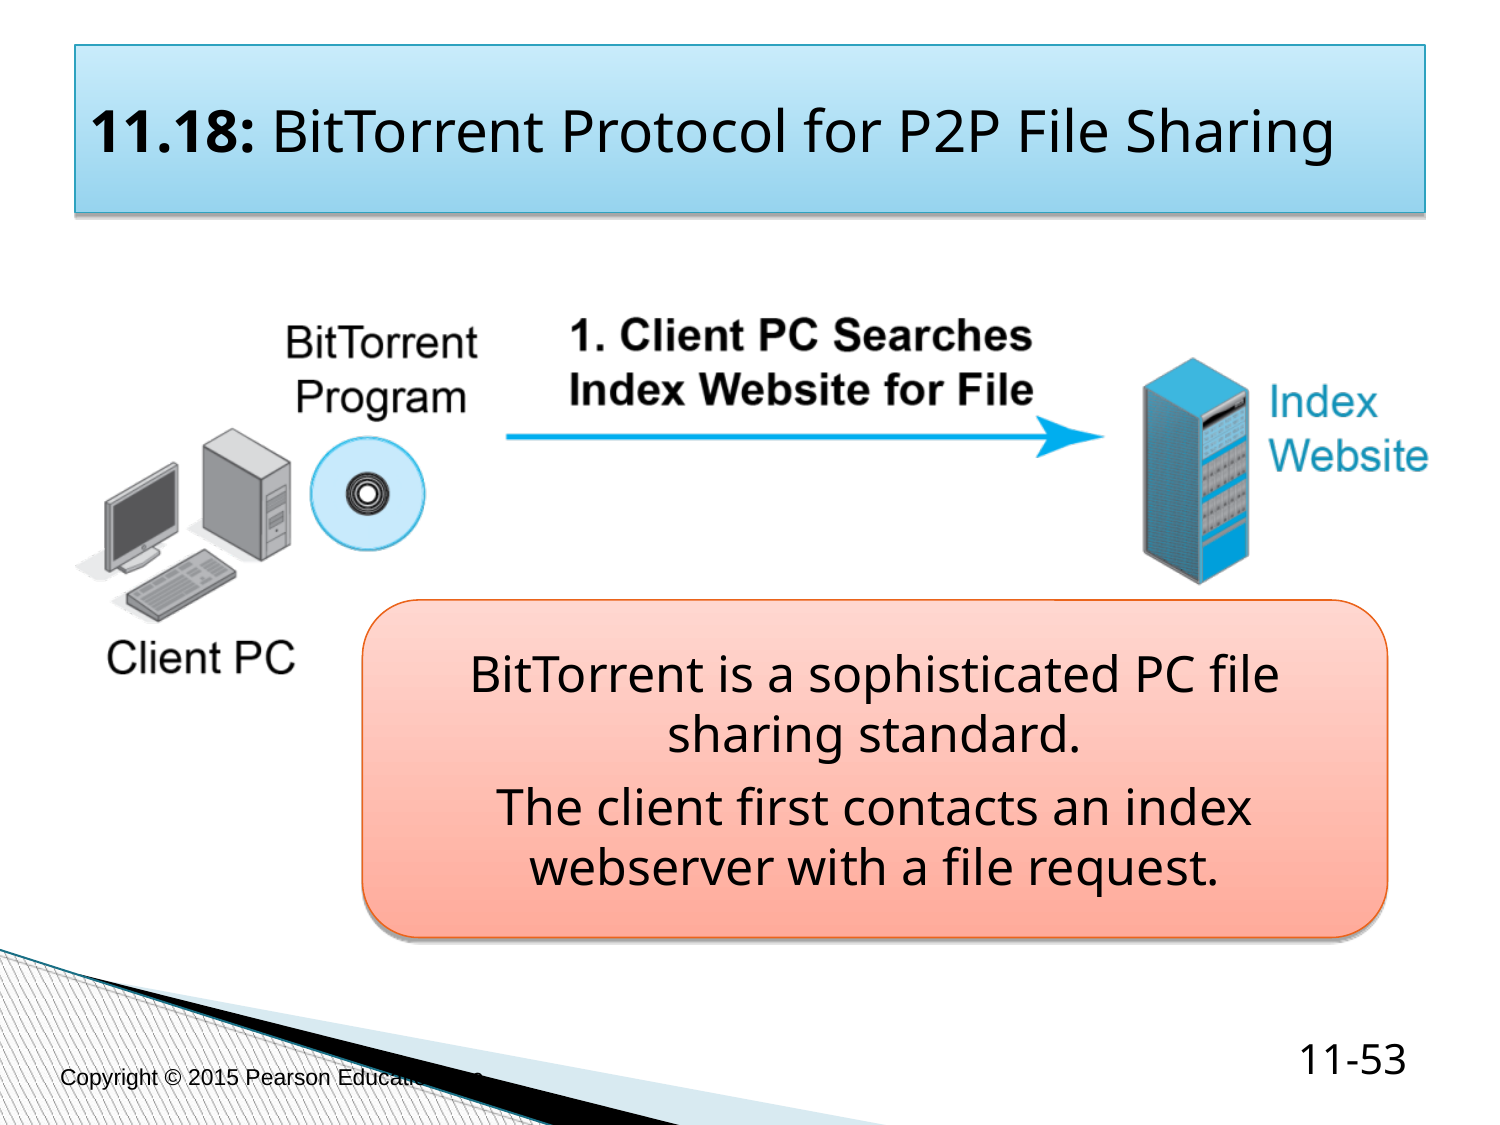

# 11.18: BitTorrent Protocol for P2P File Sharing
BitTorrent is a sophisticated PC file sharing standard.
The client first contacts an index webserver with a file request.
Copyright © 2015 Pearson Education, Inc.